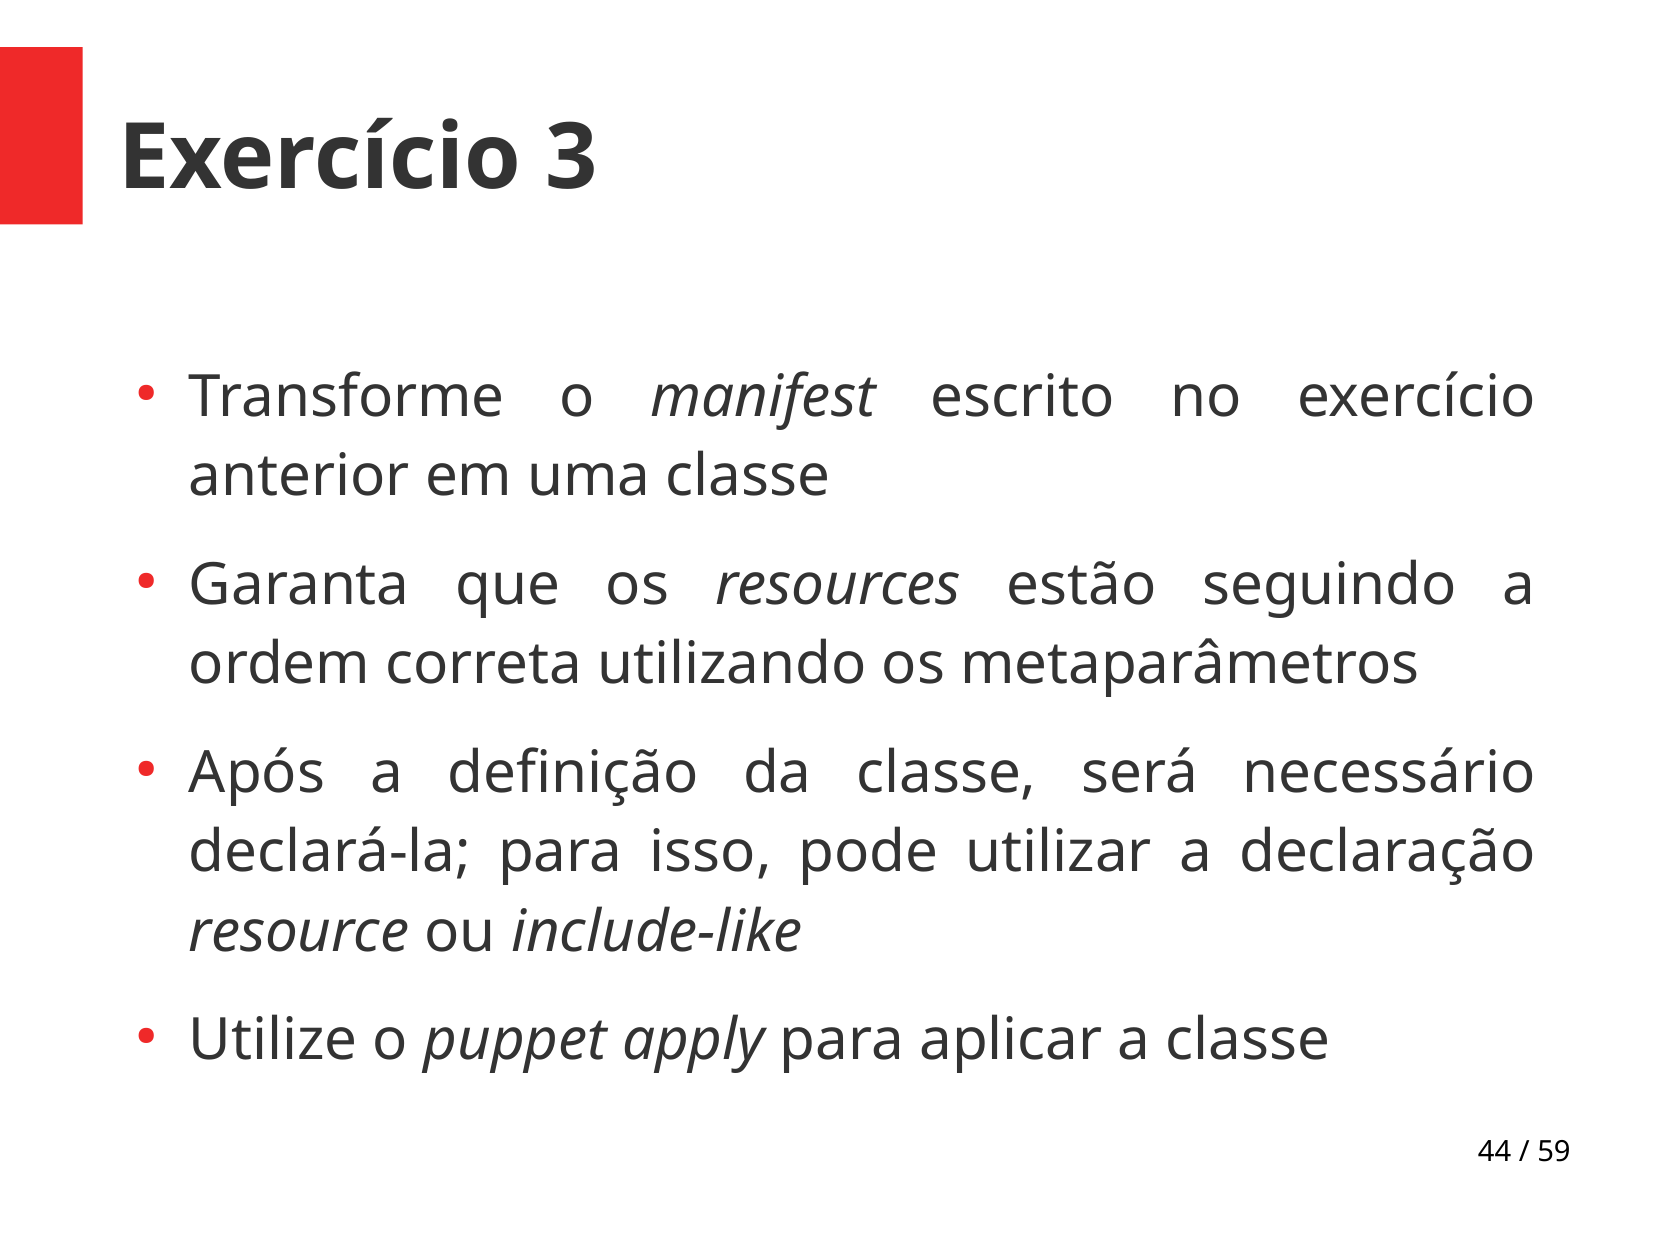

# Exercício 3
Transforme o manifest escrito no exercício anterior em uma classe
Garanta que os resources estão seguindo a ordem correta utilizando os metaparâmetros
Após a definição da classe, será necessário declará-la; para isso, pode utilizar a declaração resource ou include-like
Utilize o puppet apply para aplicar a classe
44